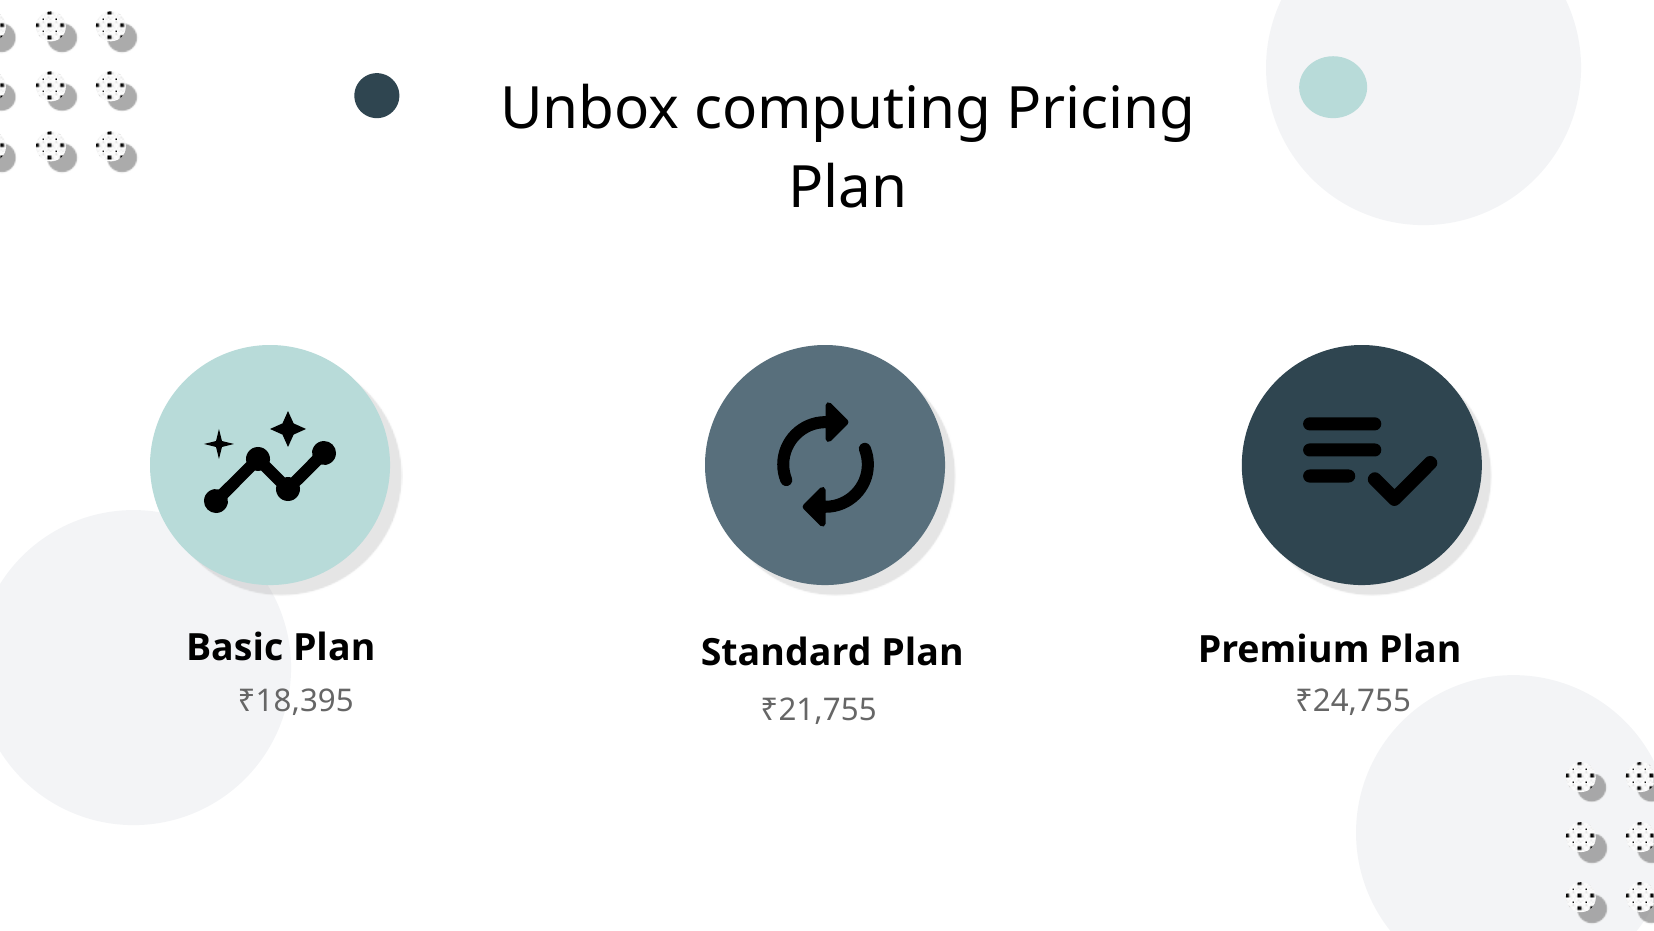

Unbox computing Pricing Plan
Basic Plan
Premium Plan
Standard Plan
₹18,395
₹24,755
₹21,755